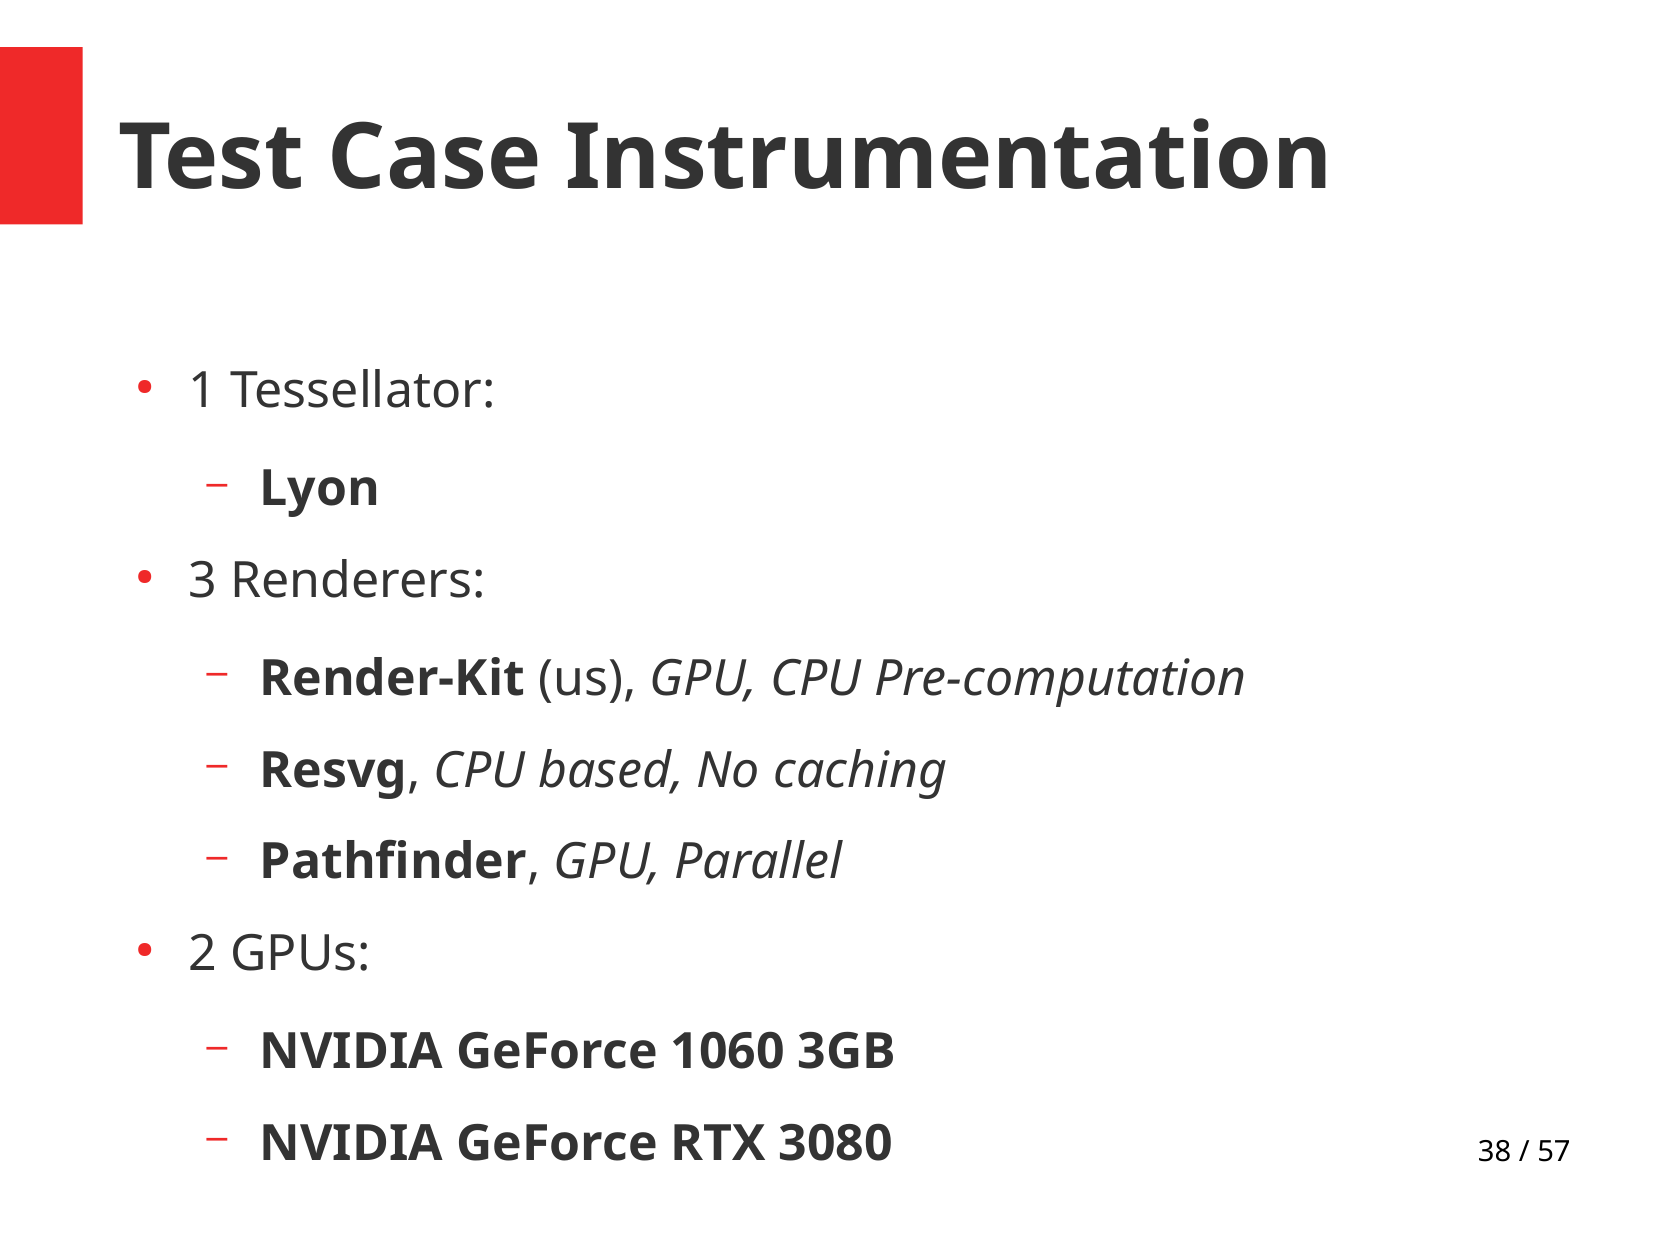

# Test Case Instrumentation
1 Tessellator:
Lyon
3 Renderers:
Render-Kit (us), GPU, CPU Pre-computation
Resvg, CPU based, No caching
Pathfinder, GPU, Parallel
2 GPUs:
NVIDIA GeForce 1060 3GB
NVIDIA GeForce RTX 3080
38